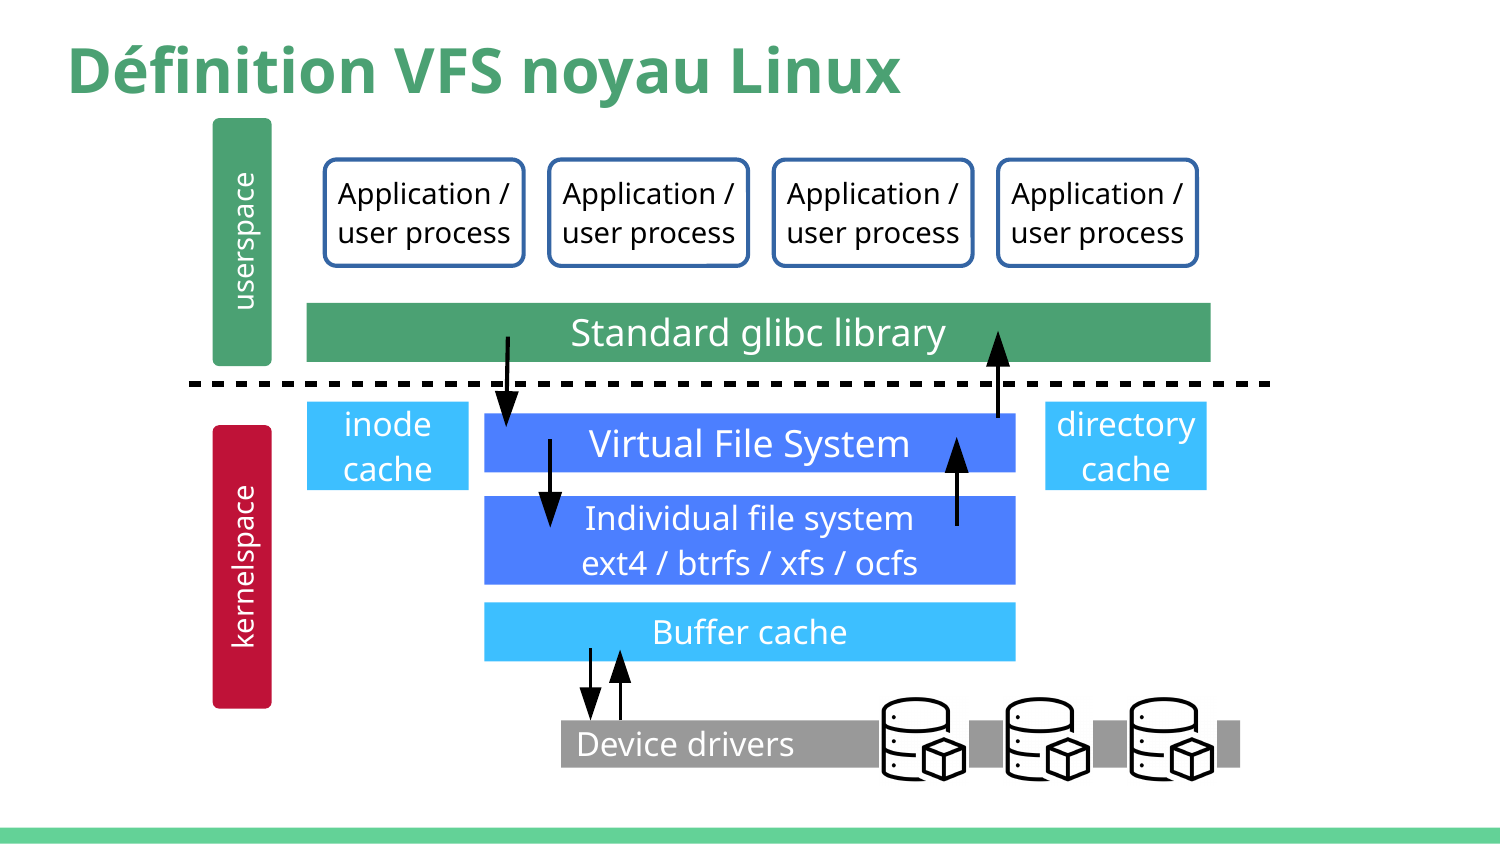

# Définition VFS noyau Linux
Application /
user process
Application /
user process
Application /
user process
Application /
user process
userspace
Standard glibc library
inode
cache
directory
cache
Virtual File System
Individual file system
ext4 / btrfs / xfs / ocfs
kernelspace
Buffer cache
Device drivers